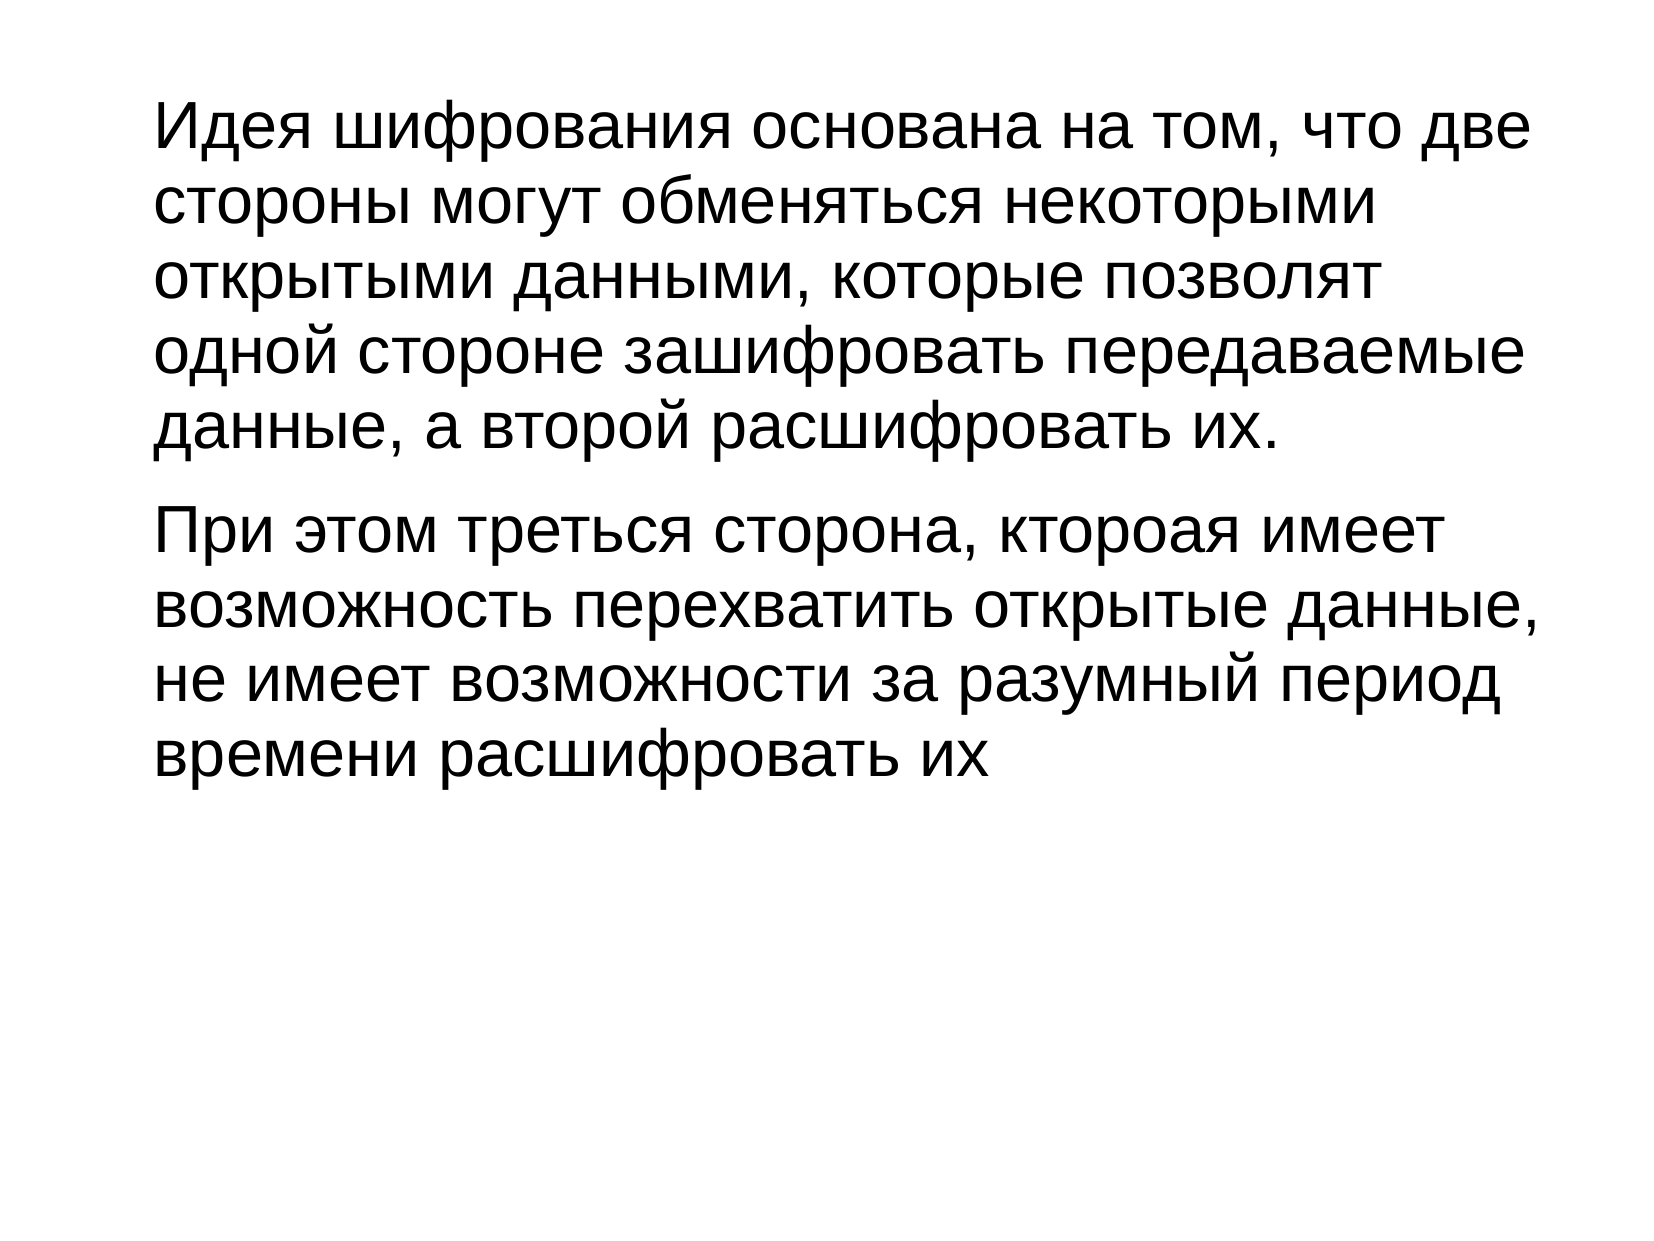

# Идея шифрования основана на том, что две стороны могут обменяться некоторыми открытыми данными, которые позволят одной стороне зашифровать передаваемые данные, а второй расшифровать их.
При этом треться сторона, ктороая имеет возможность перехватить открытые данные, не имеет возможности за разумный период времени расшифровать их